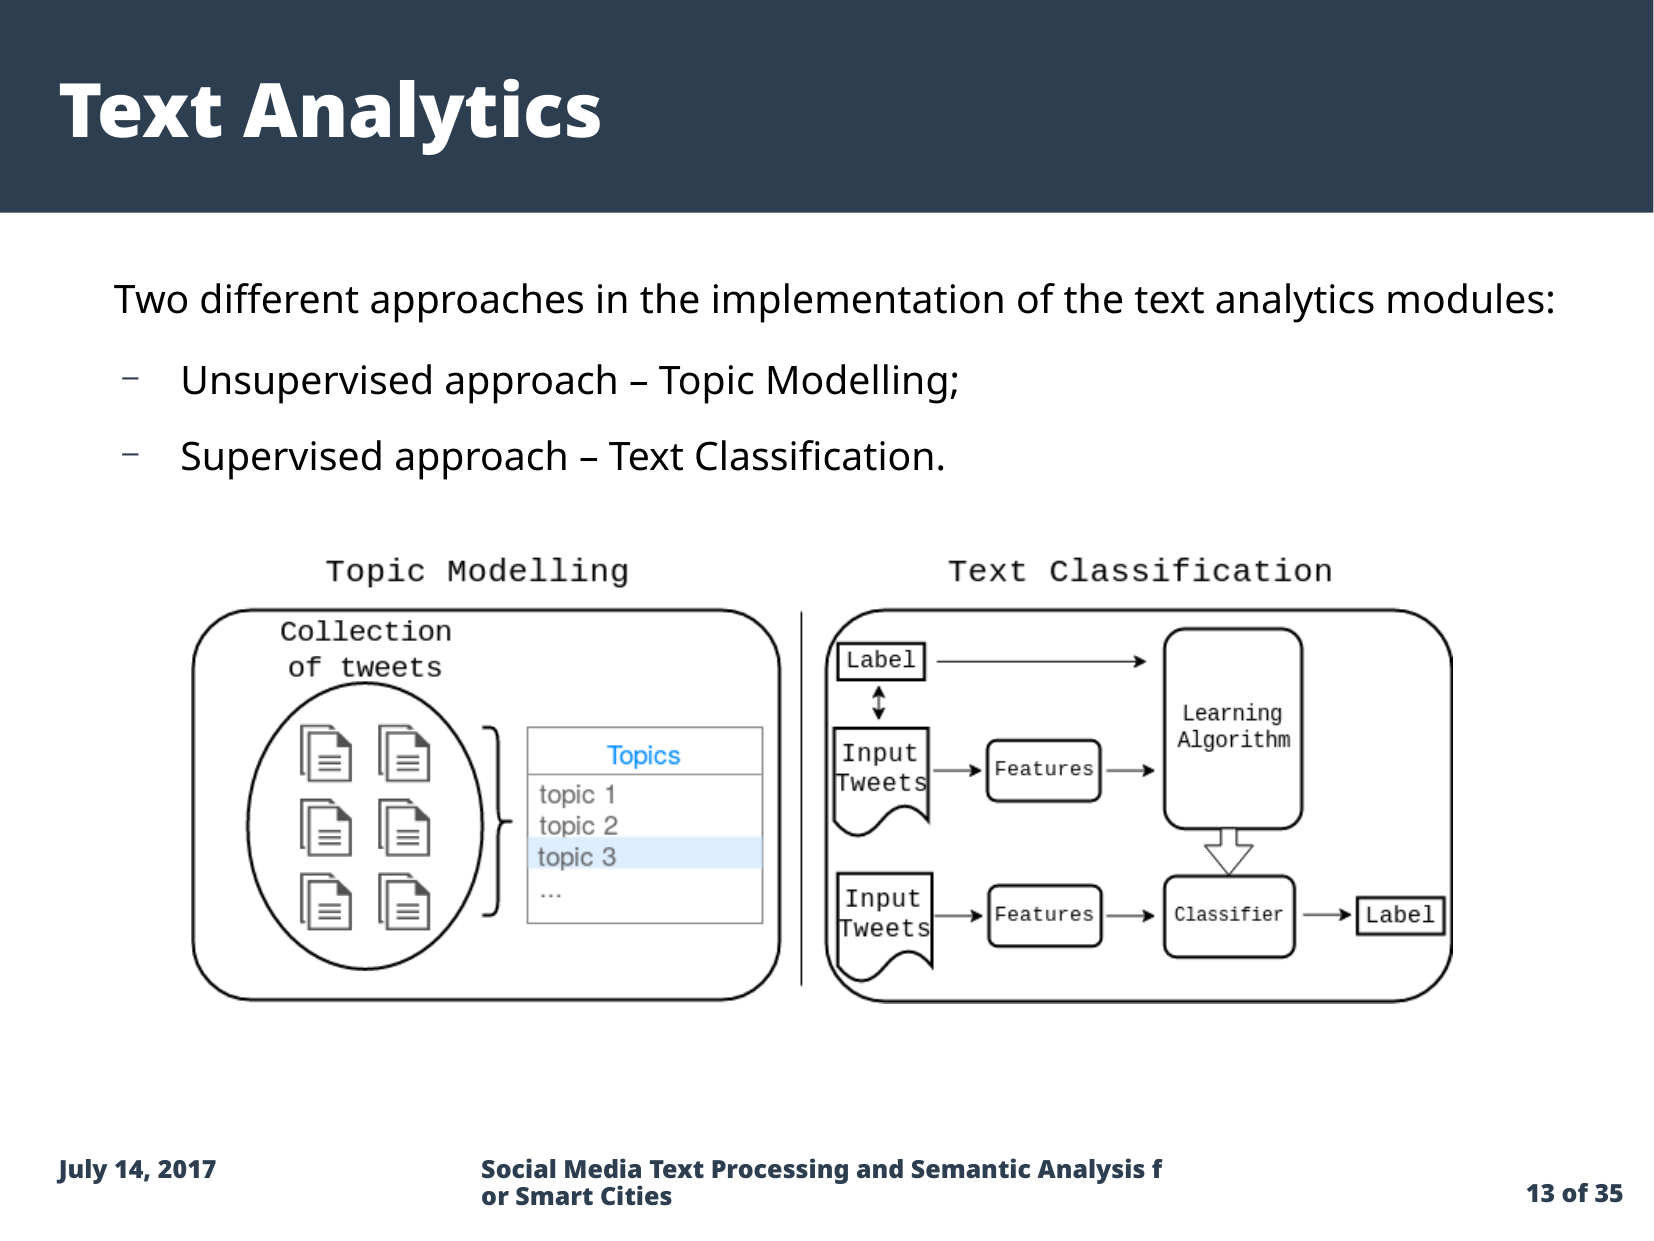

# Text Analytics
Two different approaches in the implementation of the text analytics modules:
Unsupervised approach – Topic Modelling;
Supervised approach – Text Classification.
July 14, 2017
Social Media Text Processing and Semantic Analysis for Smart Cities
13